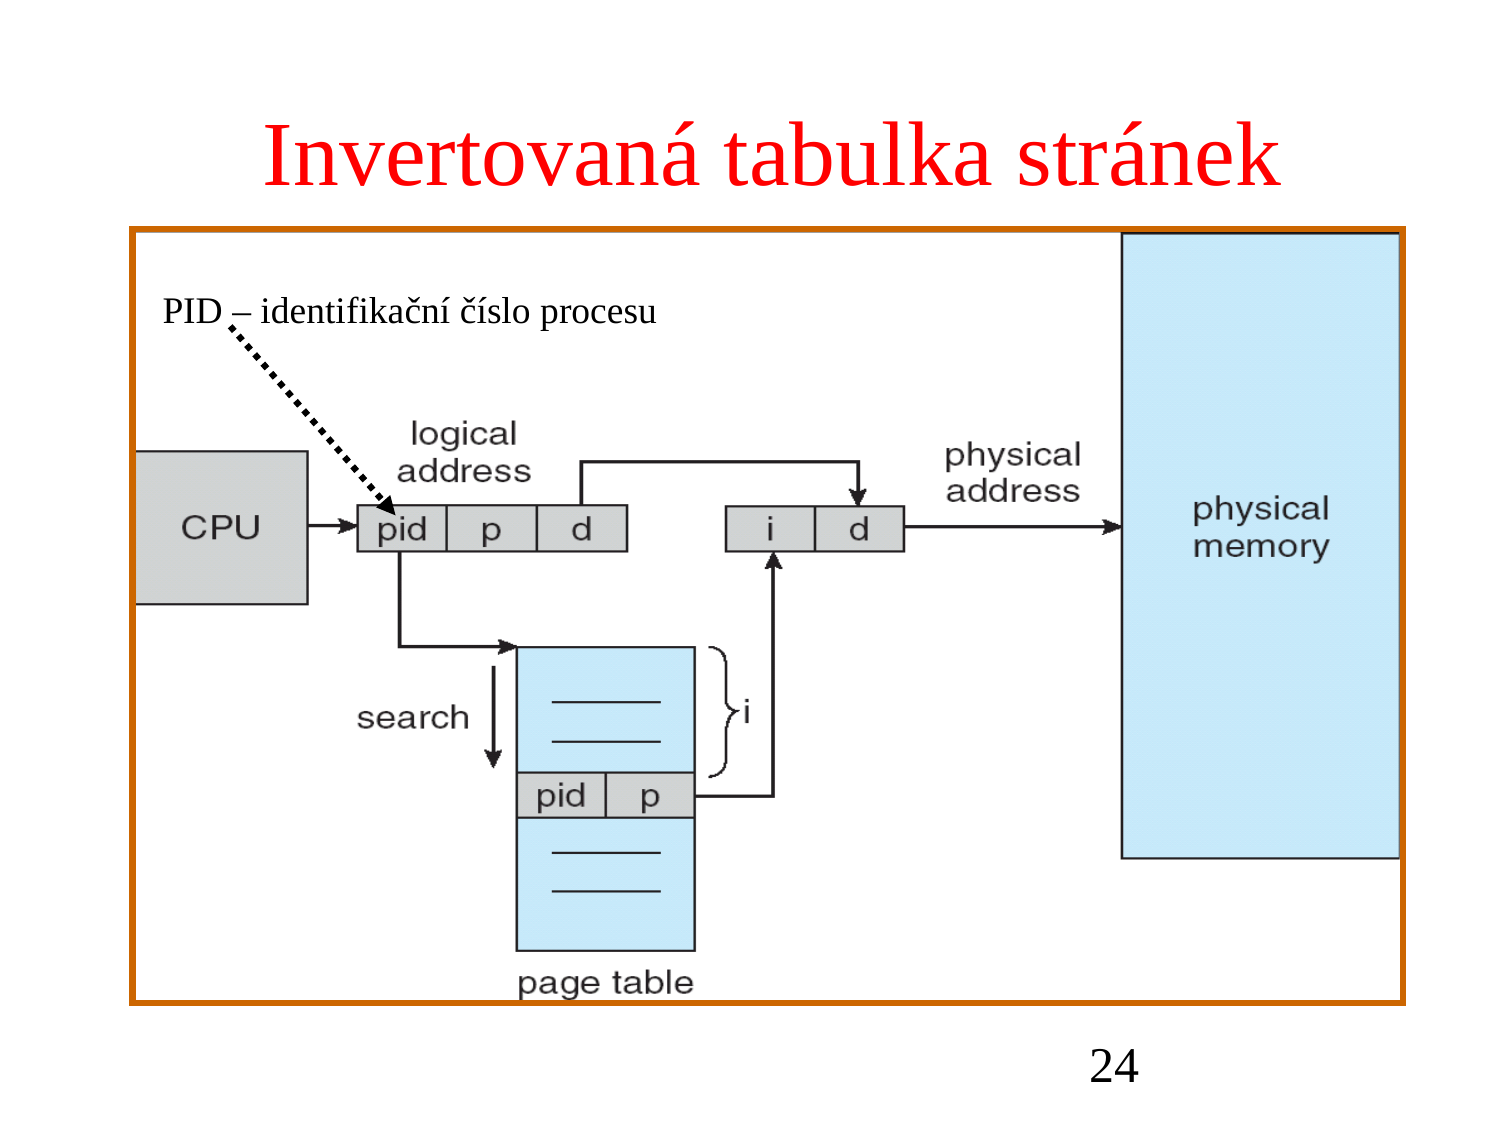

# Invertovaná tabulka stránek
PID – identifikační číslo procesu
24